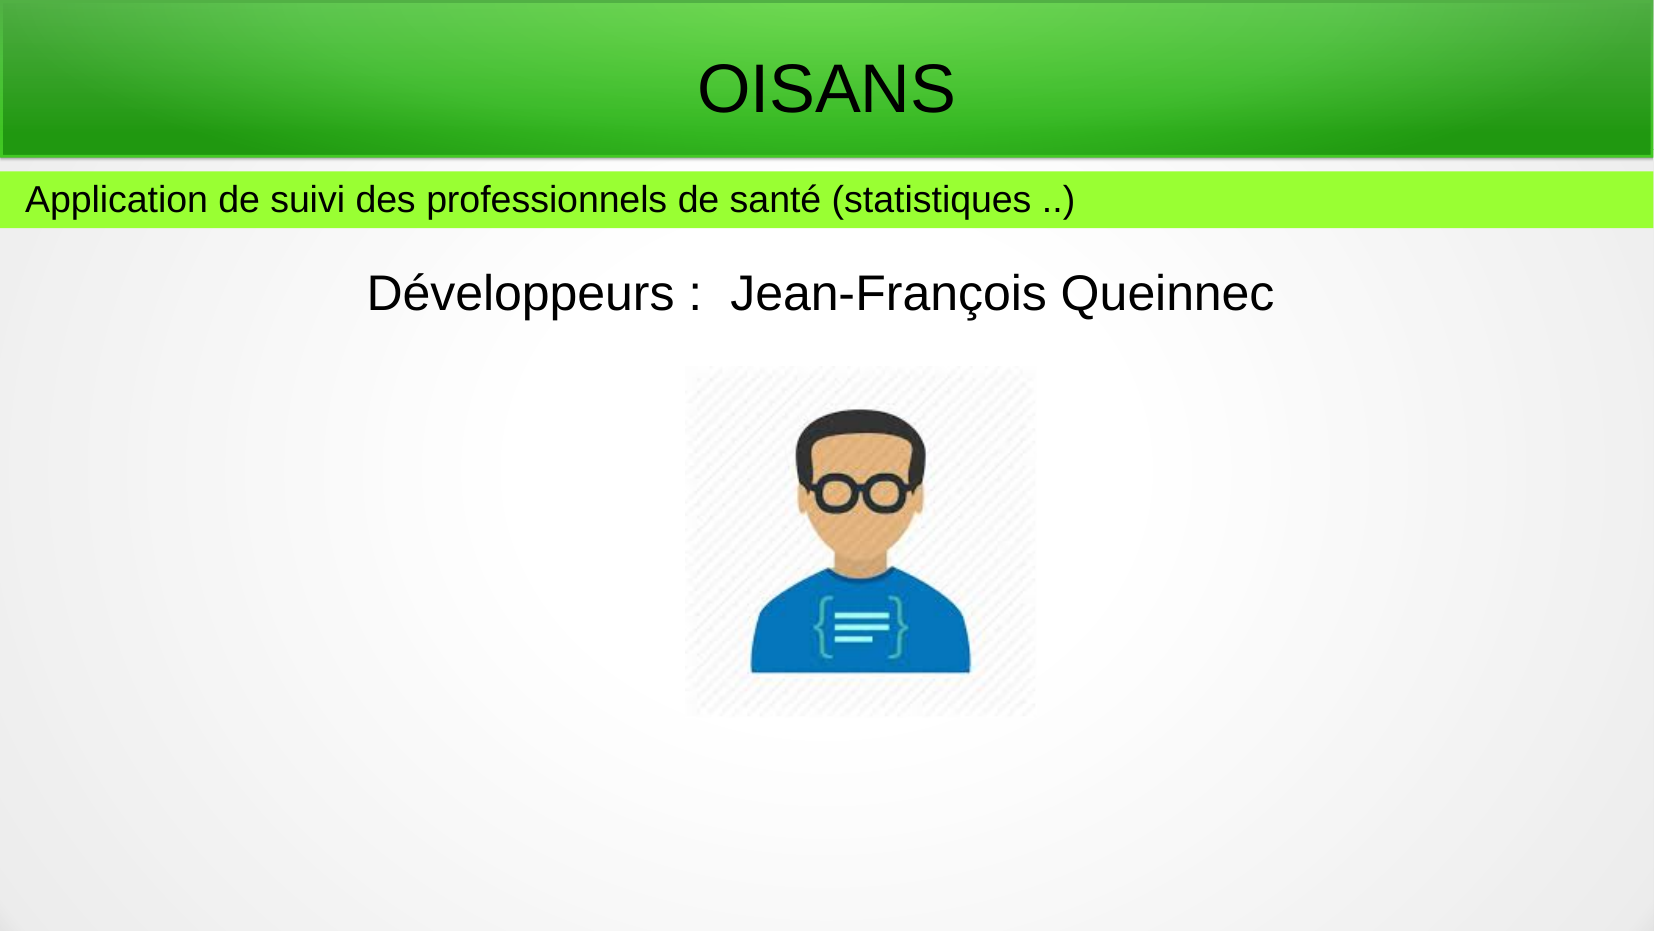

# OISANS
 Application de suivi des professionnels de santé (statistiques ..)
Développeurs : Jean-François Queinnec